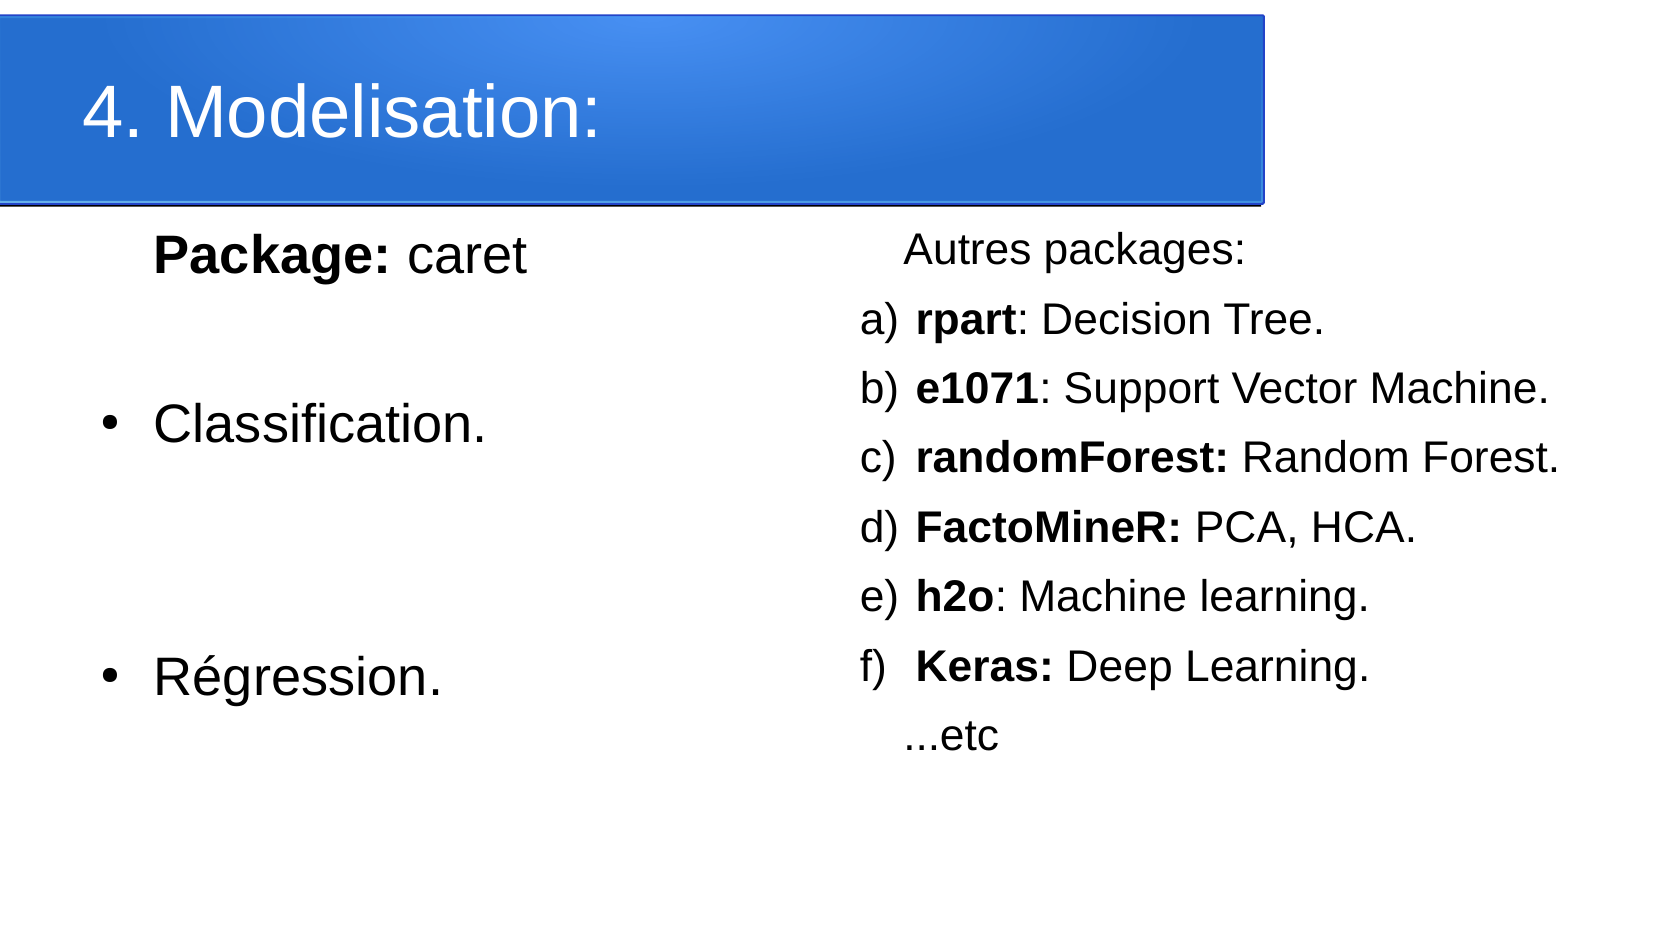

# 4. Modelisation:
Package: caret
Classification.
Régression.
Autres packages:
 rpart: Decision Tree.
 e1071: Support Vector Machine.
 randomForest: Random Forest.
 FactoMineR: PCA, HCA.
 h2o: Machine learning.
 Keras: Deep Learning.
...etc